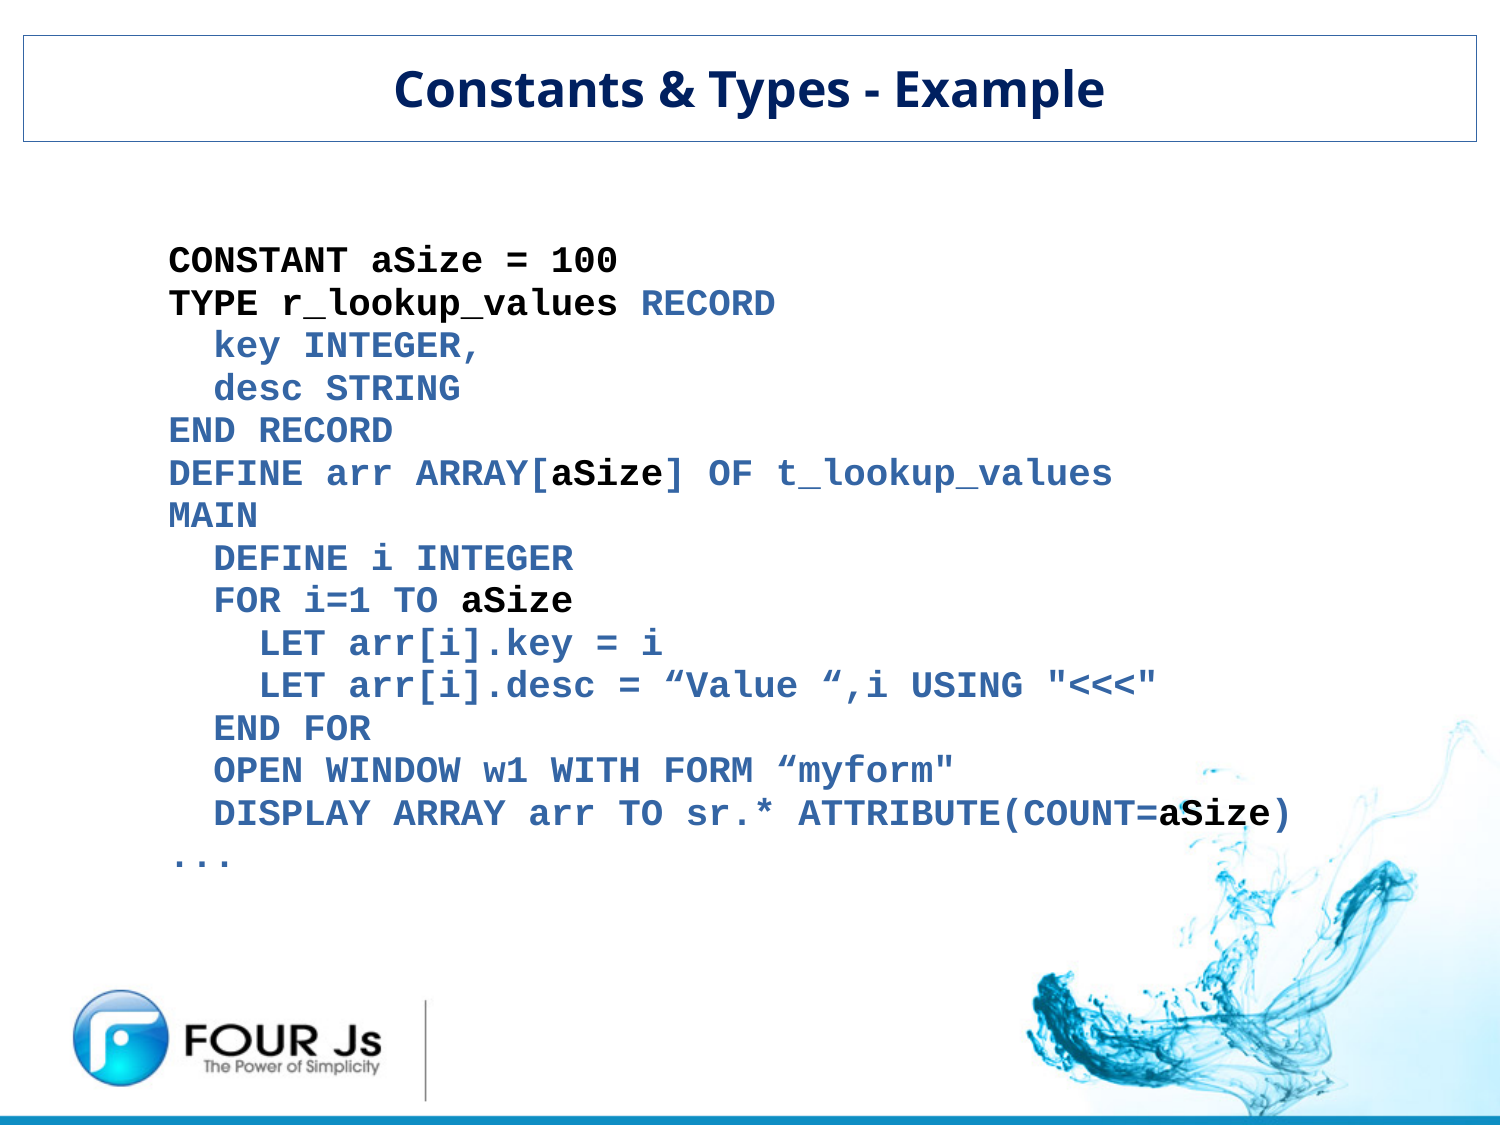

# Constants & Types - Example
CONSTANT aSize = 100
TYPE r_lookup_values RECORD
 key INTEGER,
 desc STRING
END RECORD
DEFINE arr ARRAY[aSize] OF t_lookup_values
MAIN
 DEFINE i INTEGER
 FOR i=1 TO aSize
 LET arr[i].key = i
 LET arr[i].desc = “Value “,i USING "<<<"
 END FOR
 OPEN WINDOW w1 WITH FORM “myform"
 DISPLAY ARRAY arr TO sr.* ATTRIBUTE(COUNT=aSize)
...